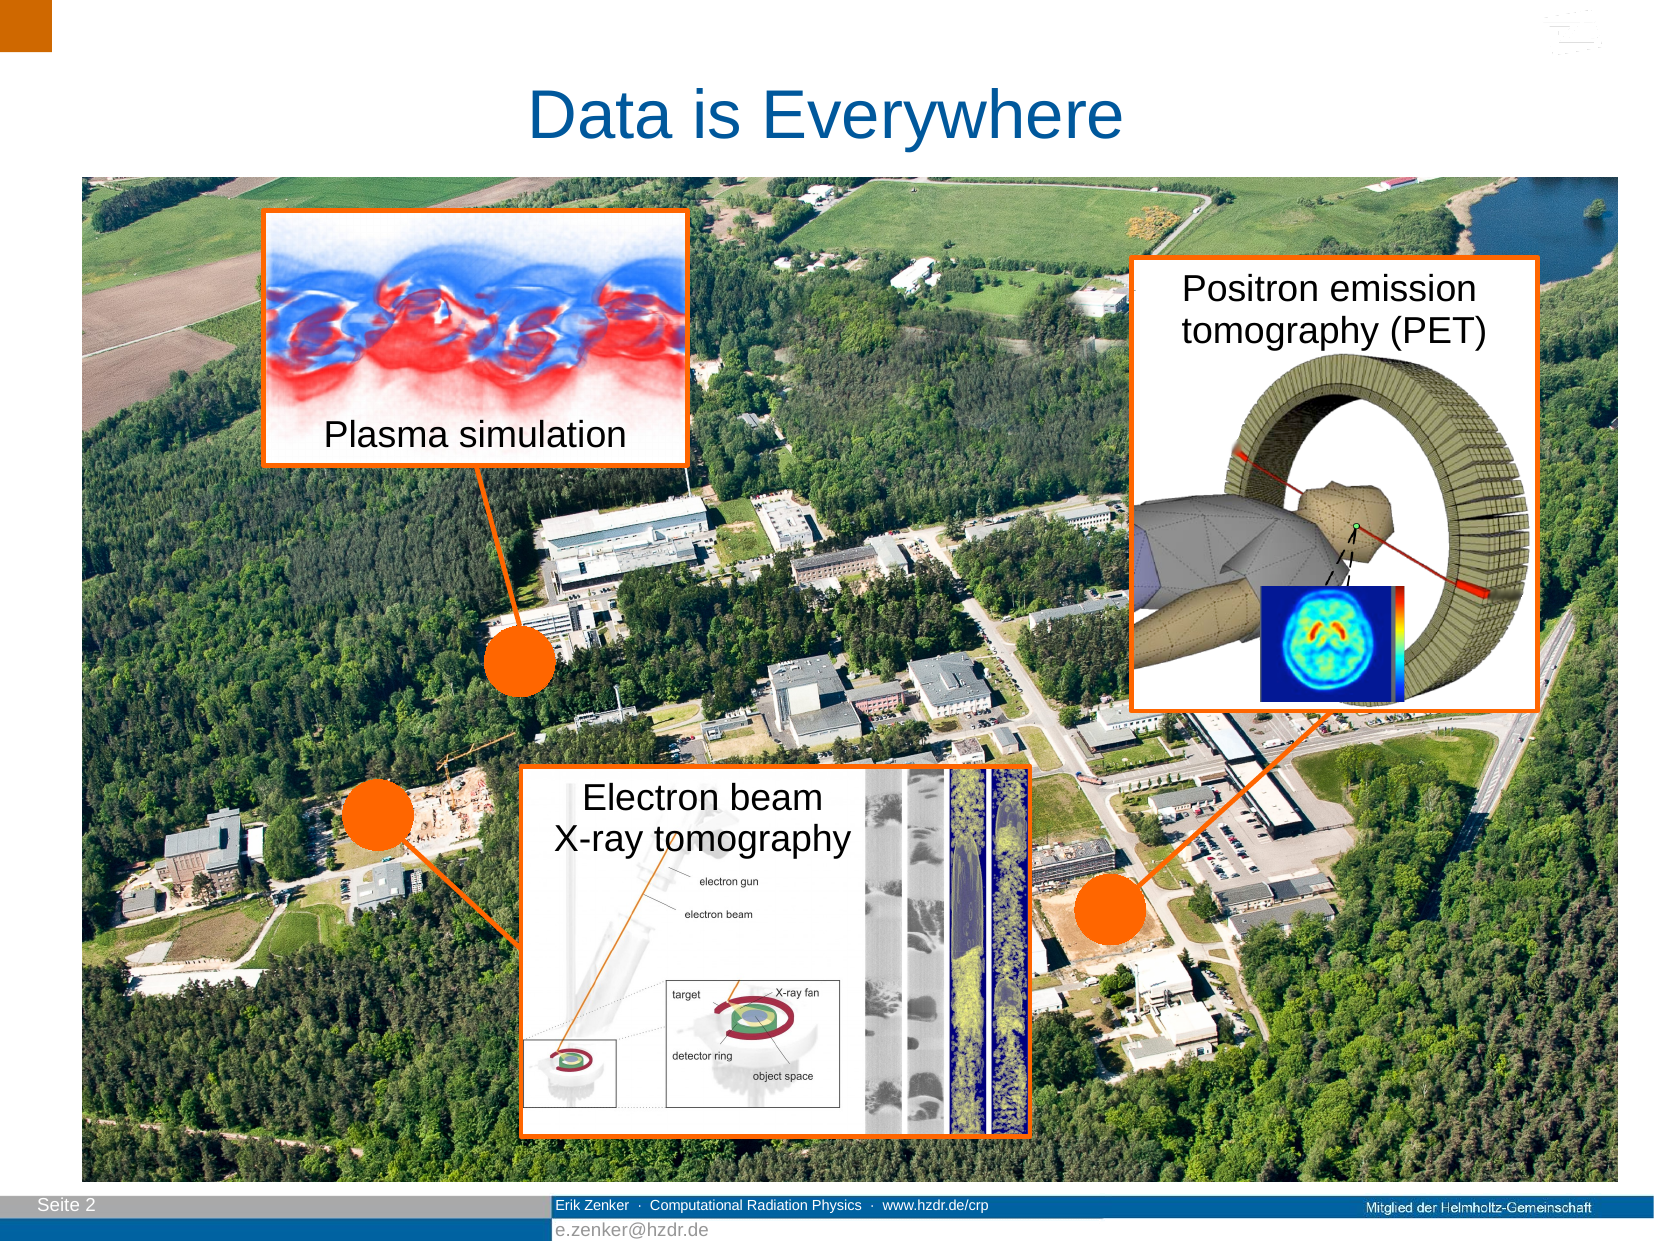

# Data is Everywhere
Plasma simulation
Positron emission
tomography (PET)
Electron beam
X-ray tomography